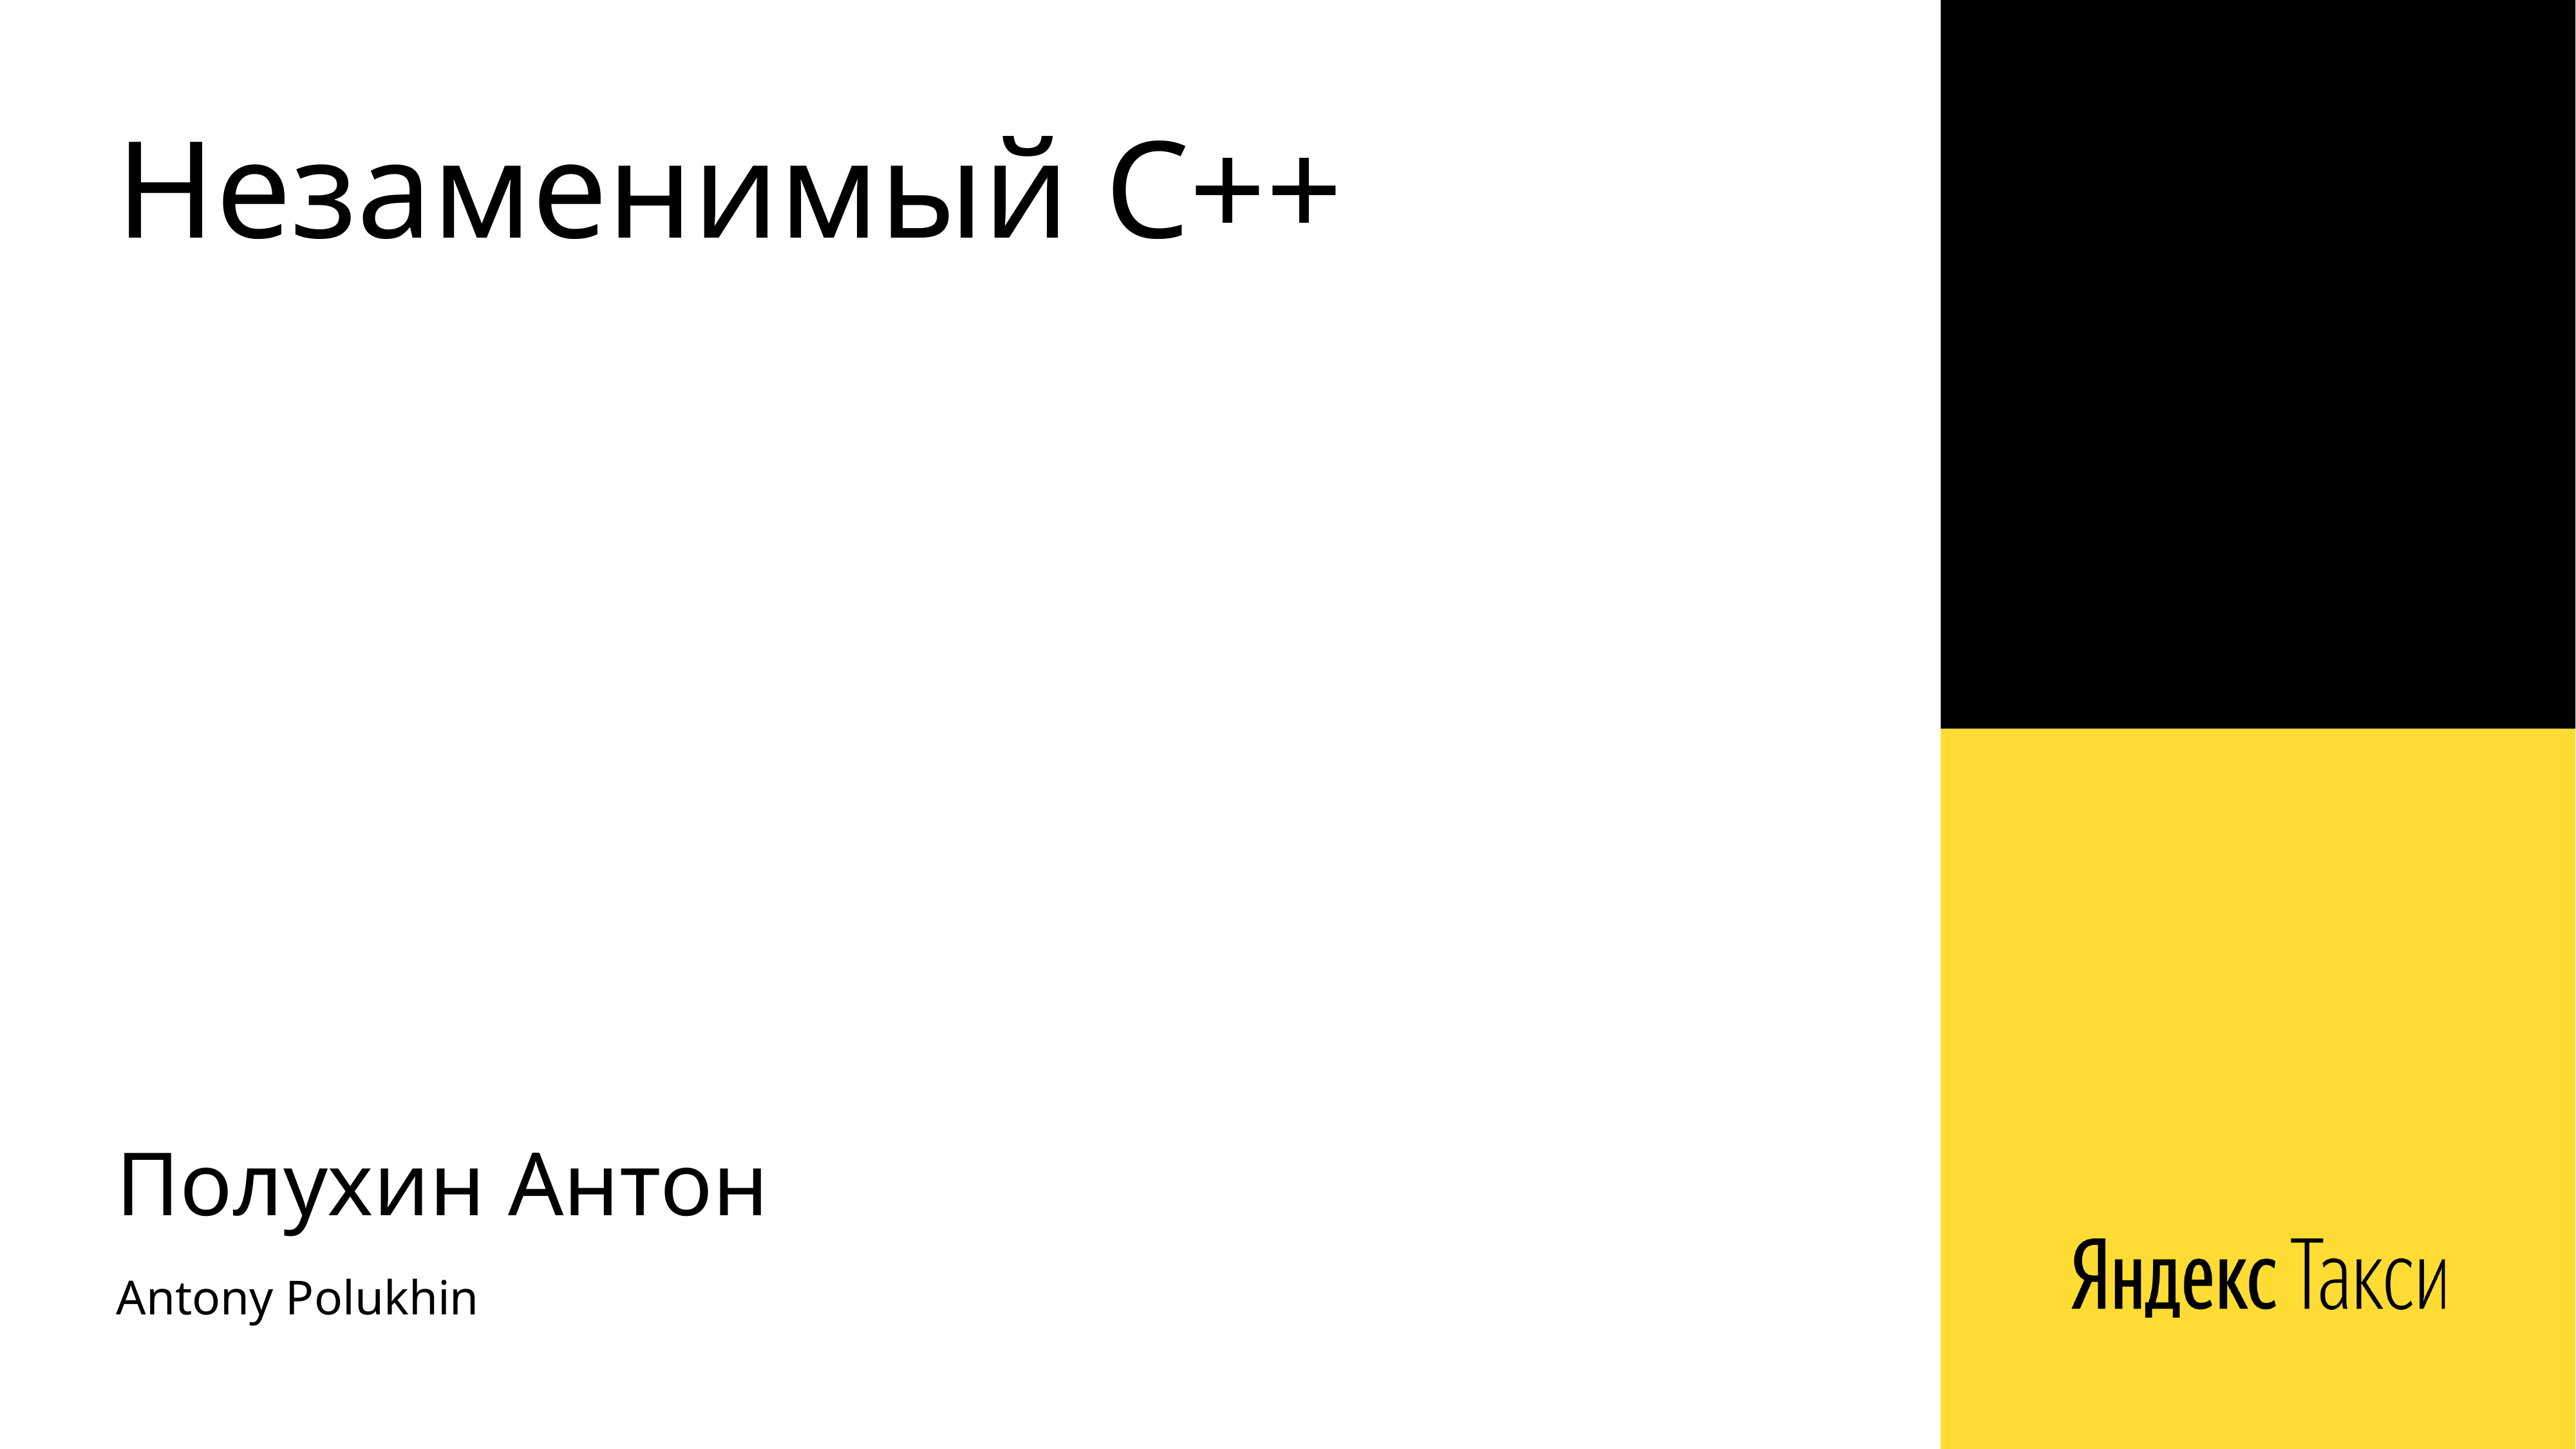

Незаменимый C++
Полухин Антон
# Antony Polukhin